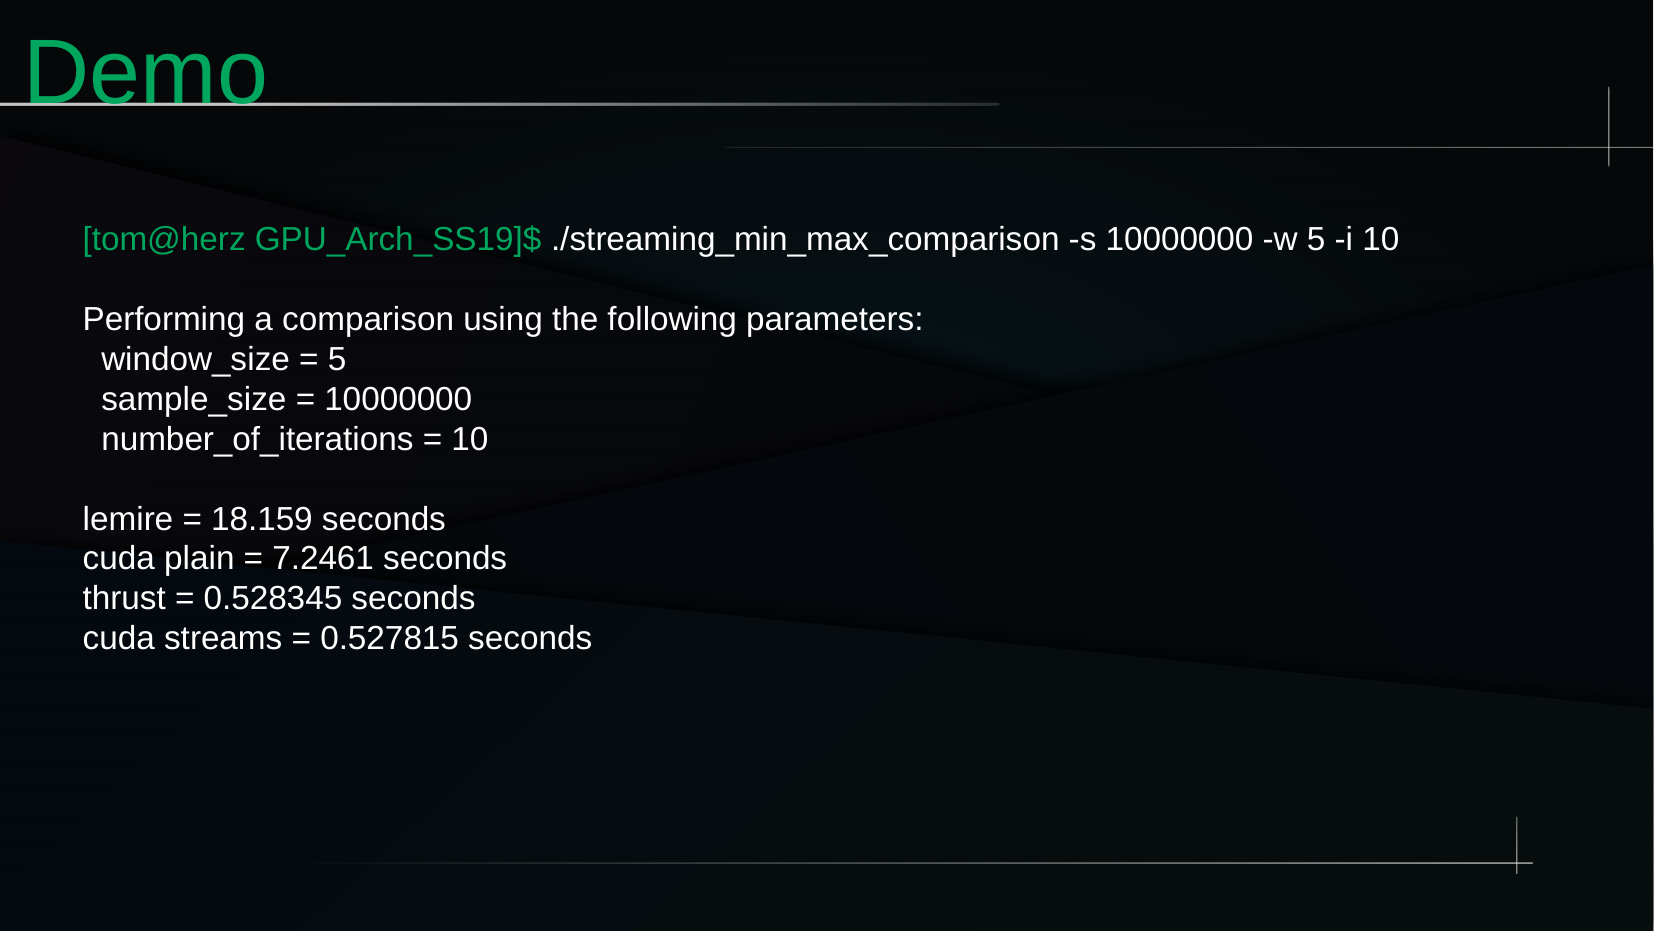

# Demo
[tom@herz GPU_Arch_SS19]$ ./streaming_min_max_comparison -s 10000000 -w 5 -i 10
Performing a comparison using the following parameters:
 window_size = 5
 sample_size = 10000000
 number_of_iterations = 10
lemire = 18.159 seconds
cuda plain = 7.2461 seconds
thrust = 0.528345 seconds
cuda streams = 0.527815 seconds